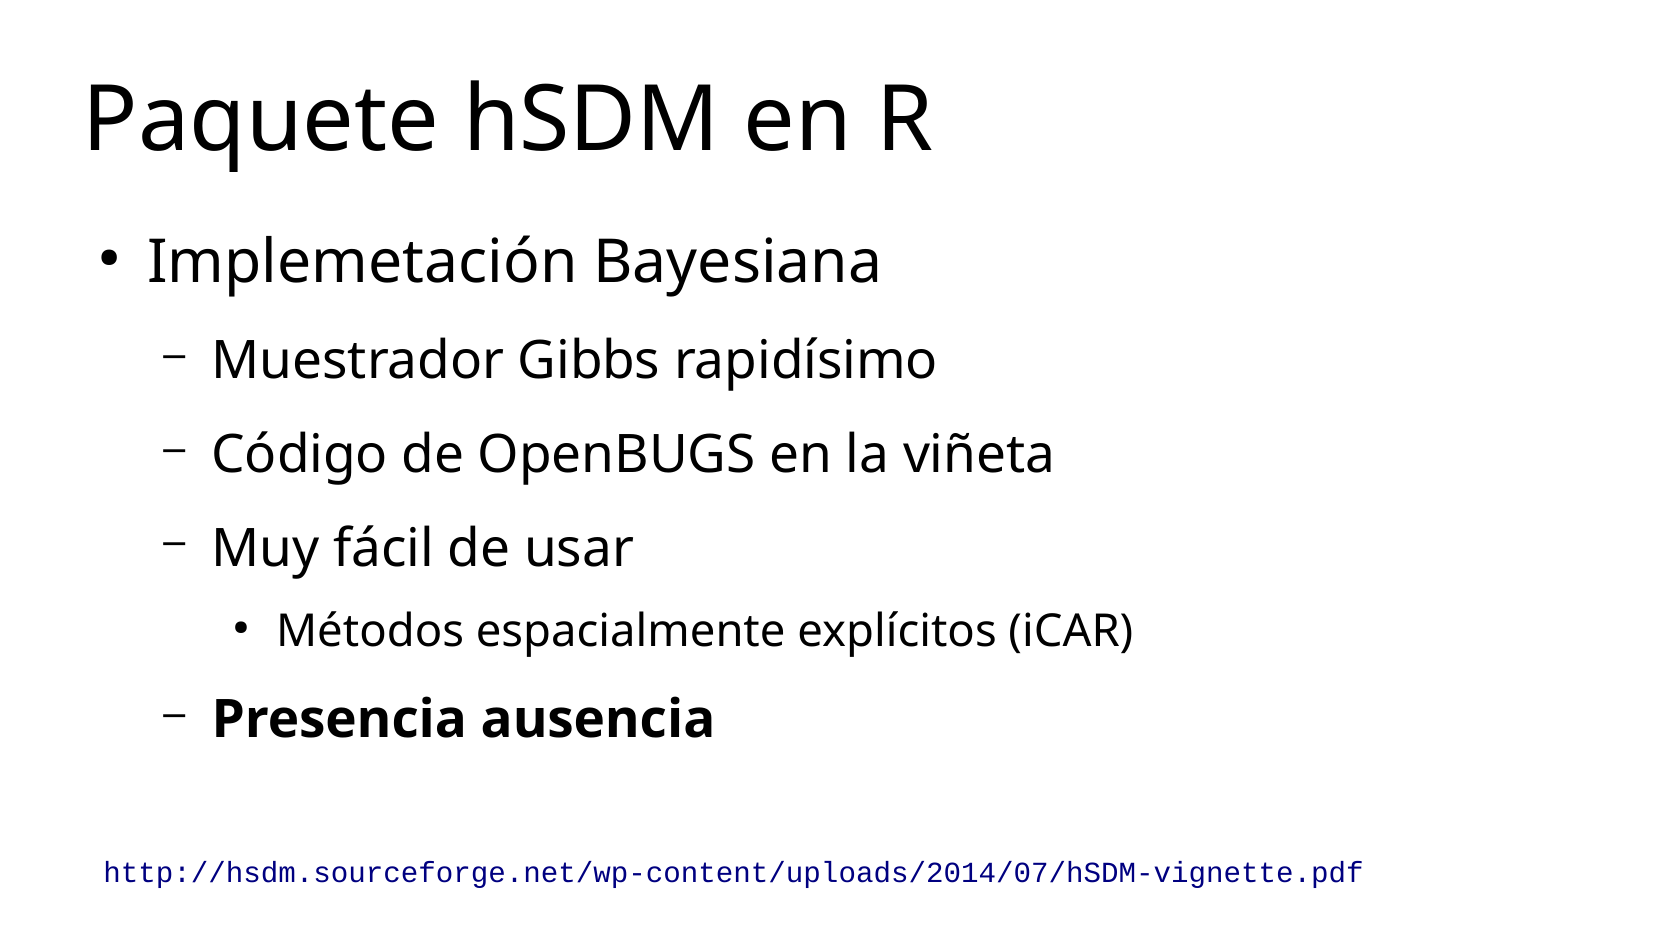

# Paquete hSDM en R
Implemetación Bayesiana
Muestrador Gibbs rapidísimo
Código de OpenBUGS en la viñeta
Muy fácil de usar
Métodos espacialmente explícitos (iCAR)
Presencia ausencia
http://hsdm.sourceforge.net/wp-content/uploads/2014/07/hSDM-vignette.pdf